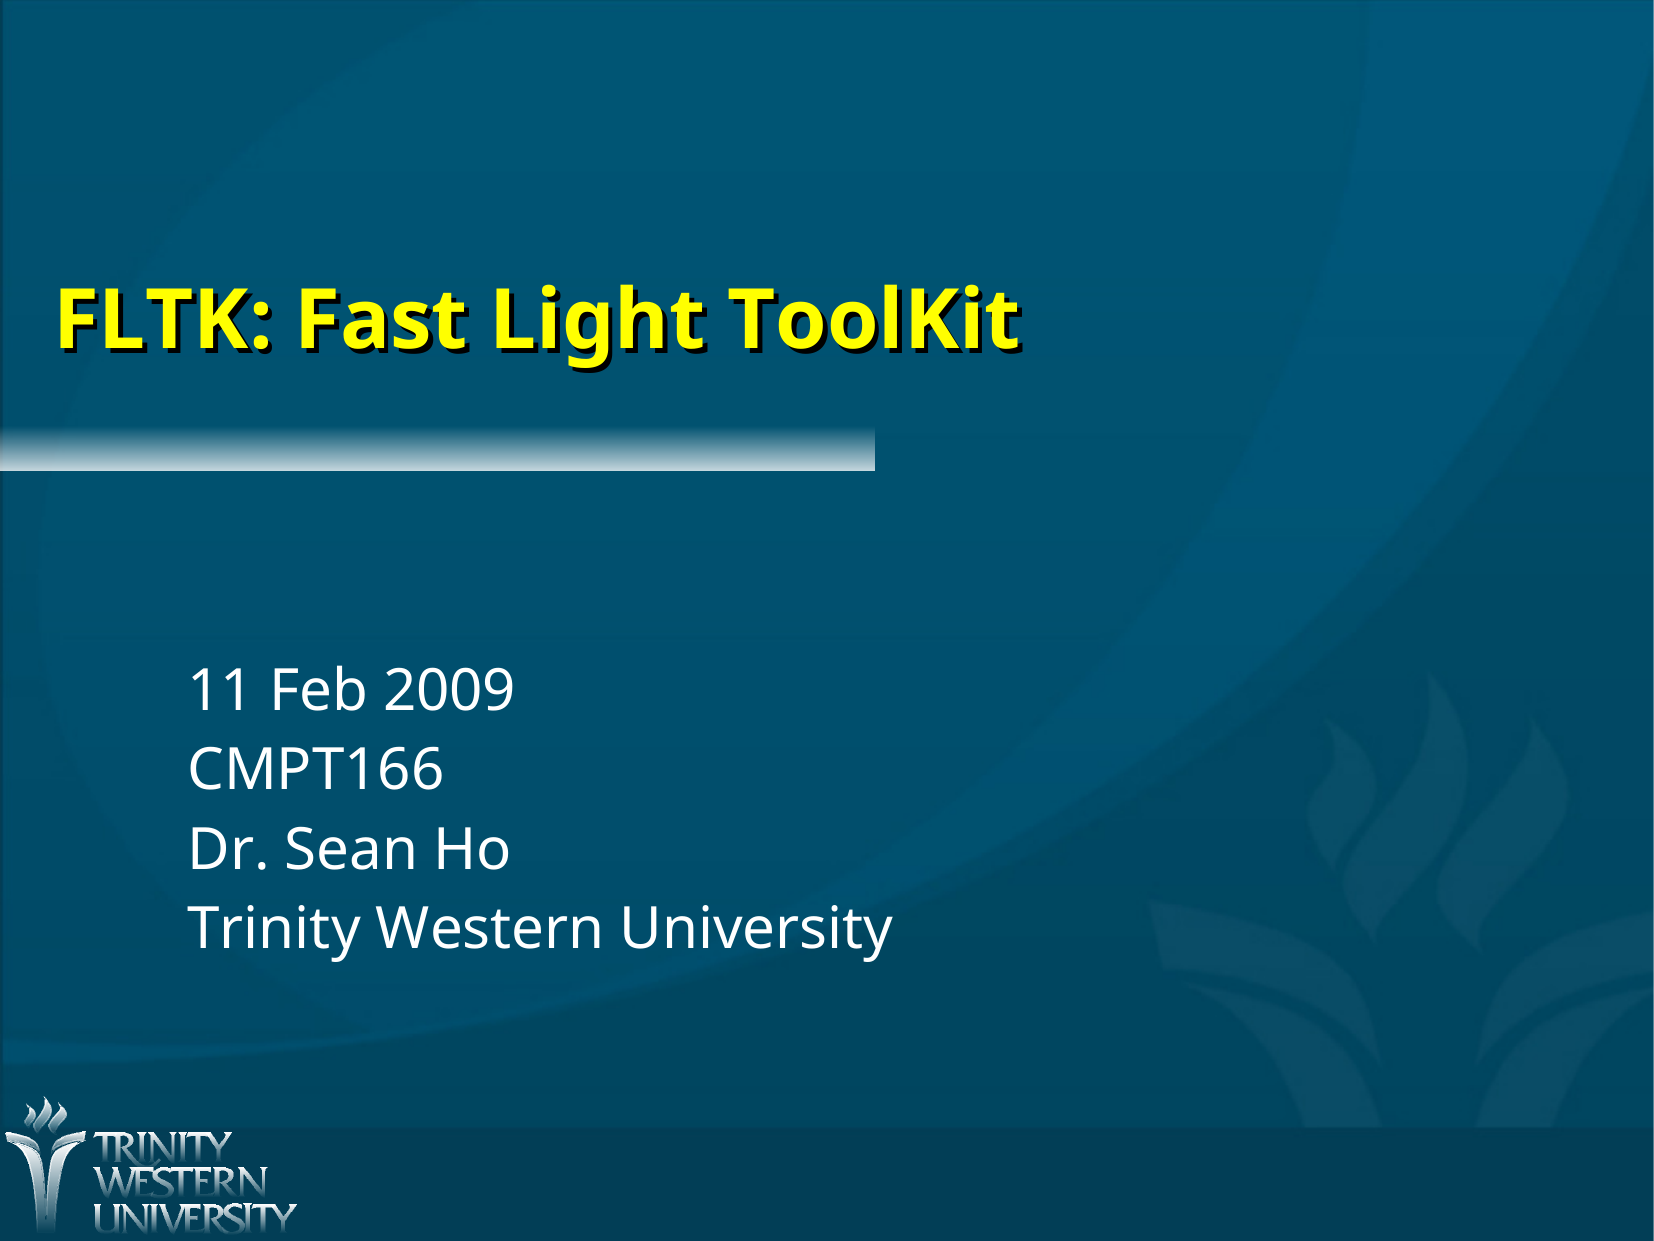

# FLTK: Fast Light ToolKit
11 Feb 2009
CMPT166
Dr. Sean Ho
Trinity Western University